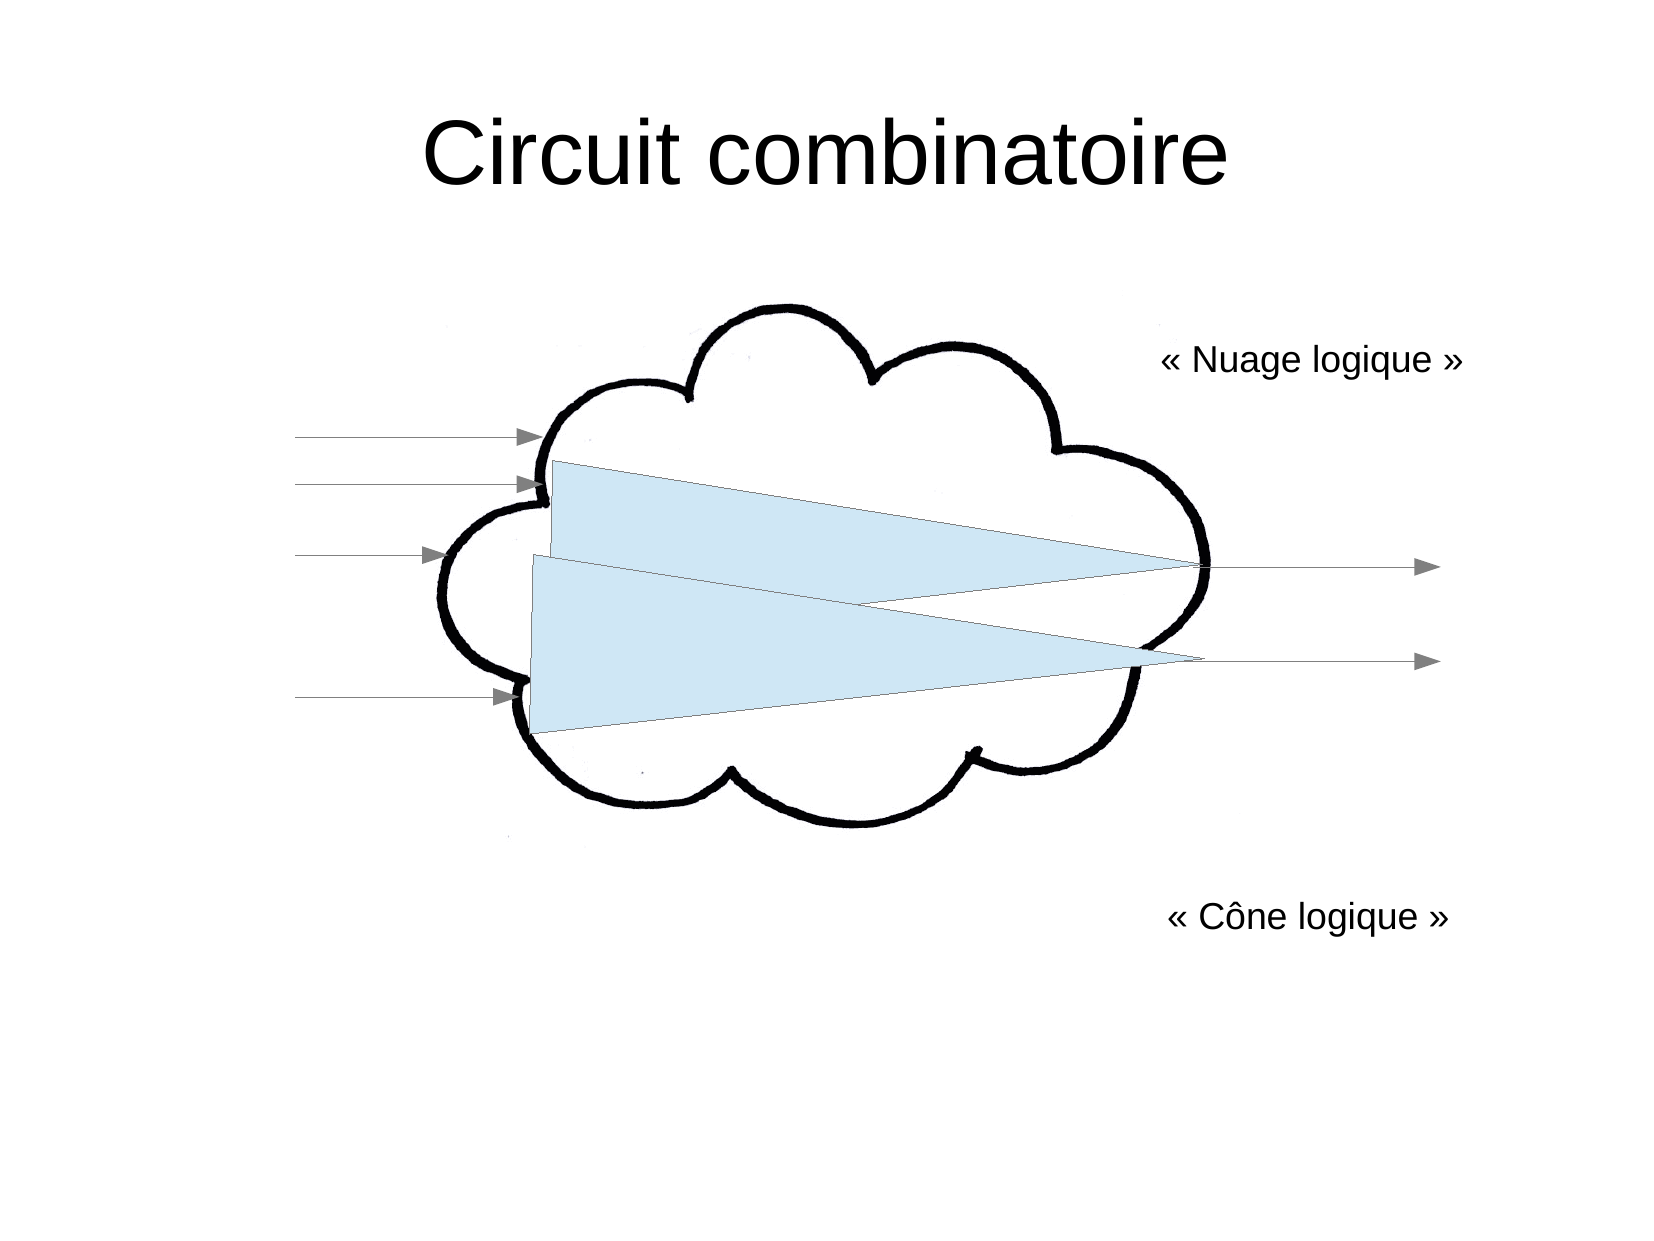

# Circuit combinatoire
« Nuage logique »
« Cône logique »